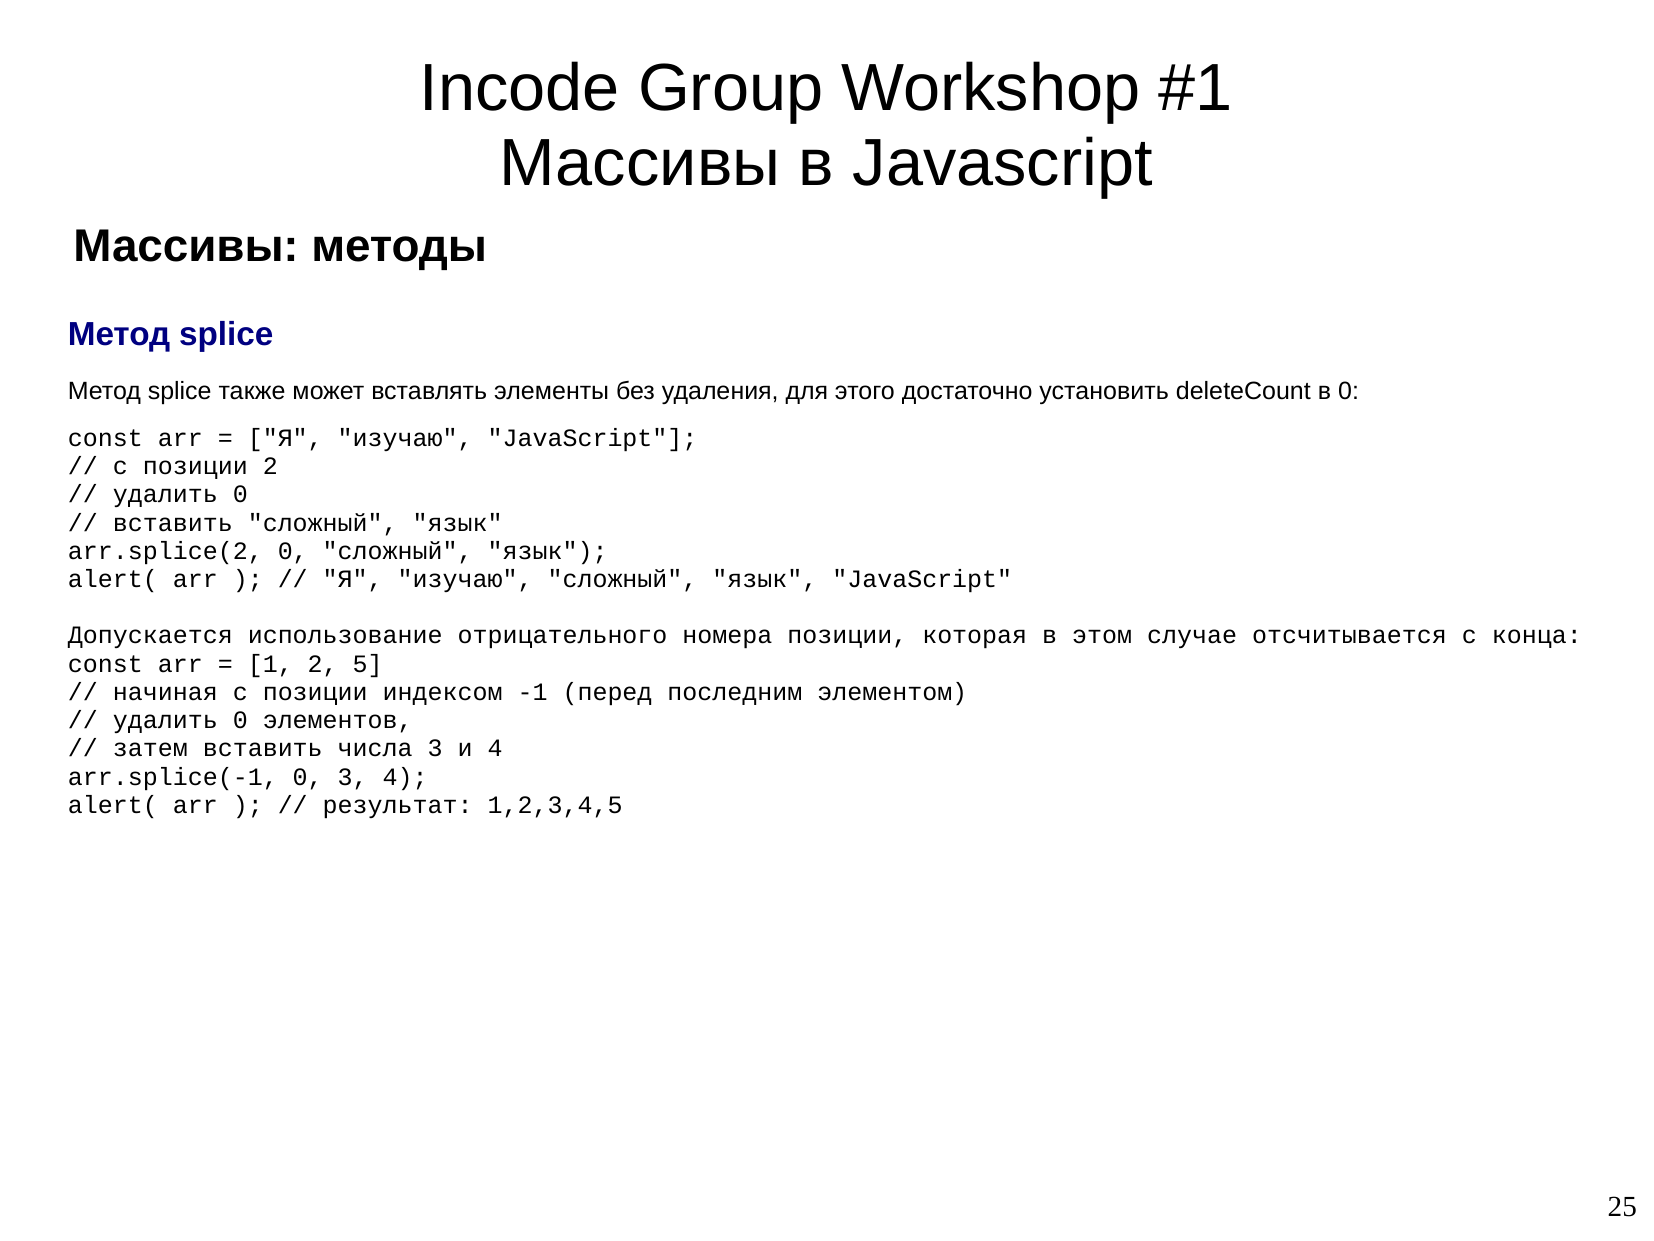

# Incode Group Workshop #1 Массивы в Javascript
Массивы: методы
Метод splice
Метод splice также может вставлять элементы без удаления, для этого достаточно установить deleteCount в 0:
const arr = ["Я", "изучаю", "JavaScript"];
// с позиции 2
// удалить 0
// вставить "сложный", "язык"
arr.splice(2, 0, "сложный", "язык");
alert( arr ); // "Я", "изучаю", "сложный", "язык", "JavaScript"
Допускается использование отрицательного номера позиции, которая в этом случае отсчитывается с конца:
const arr = [1, 2, 5]
// начиная с позиции индексом -1 (перед последним элементом)
// удалить 0 элементов,
// затем вставить числа 3 и 4
arr.splice(-1, 0, 3, 4);
alert( arr ); // результат: 1,2,3,4,5
25